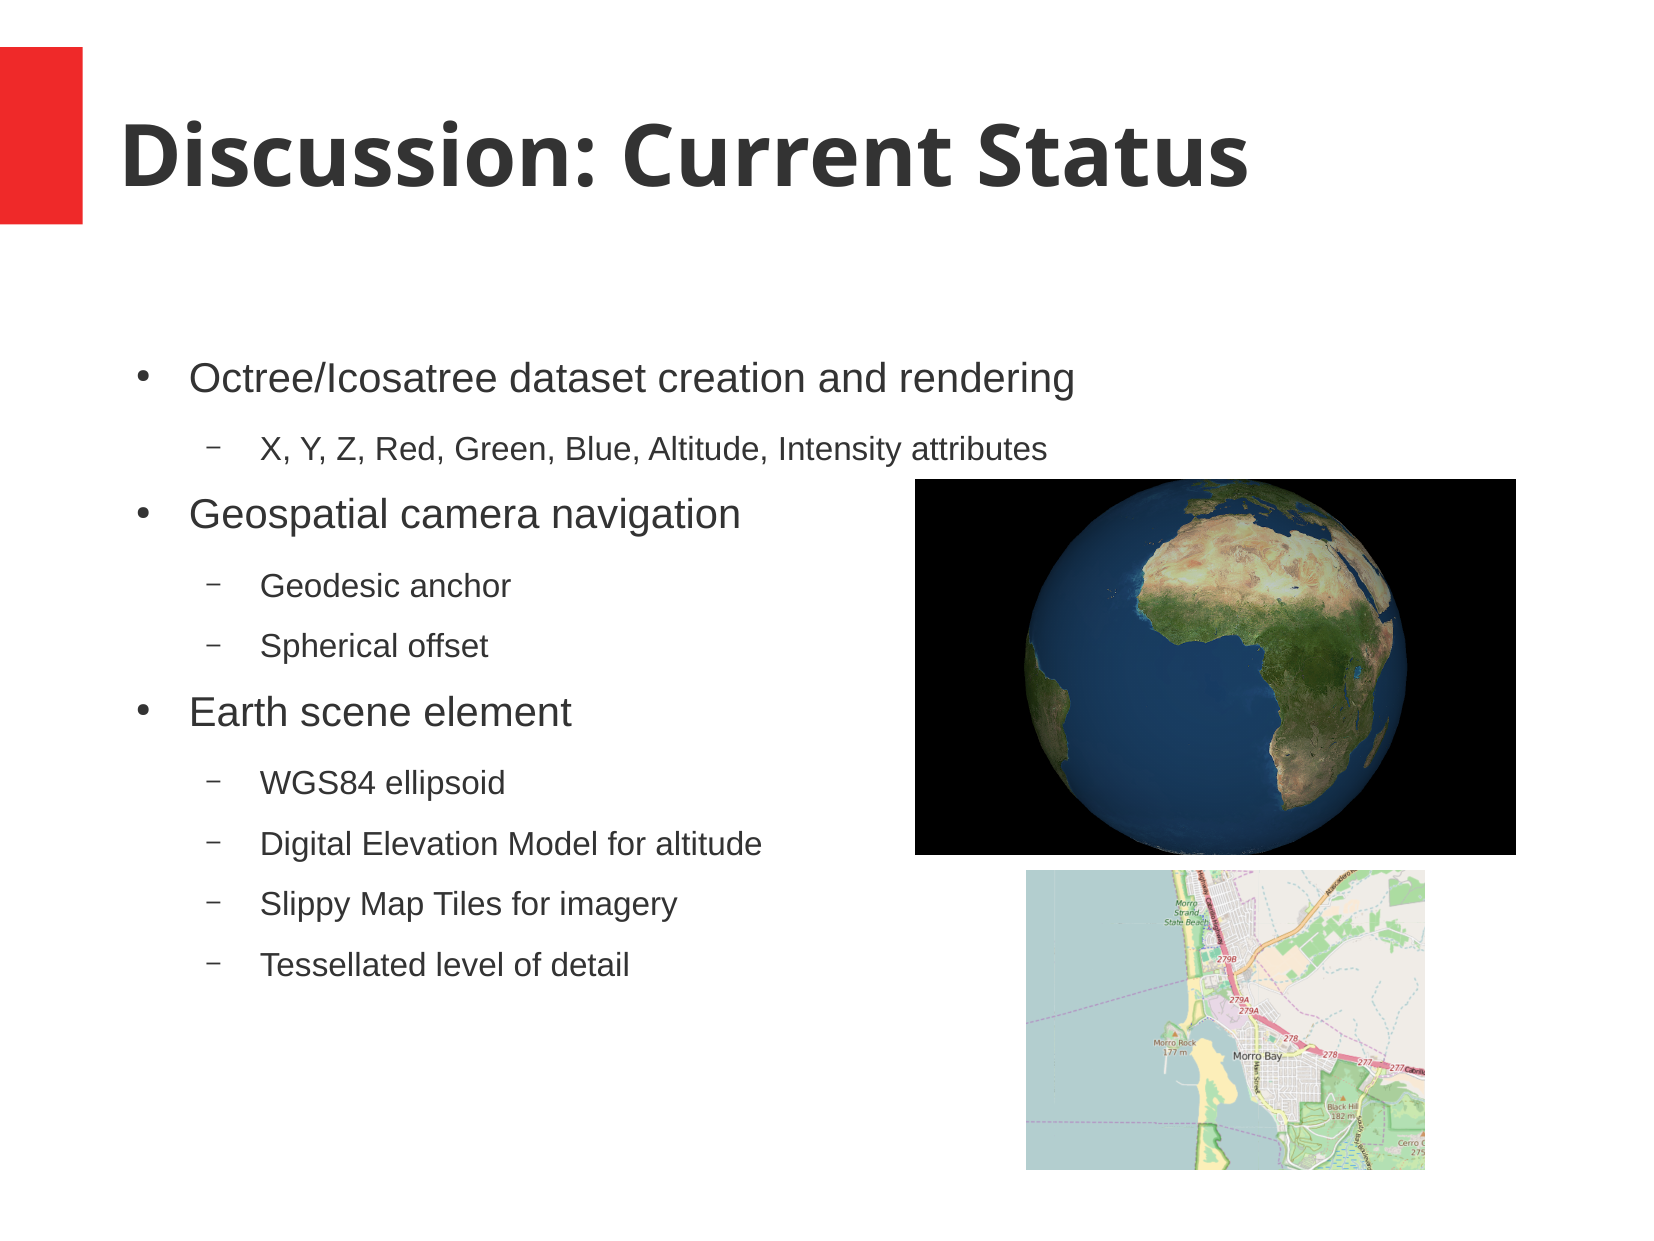

# Discussion: Current Status
Octree/Icosatree dataset creation and rendering
X, Y, Z, Red, Green, Blue, Altitude, Intensity attributes
Geospatial camera navigation
Geodesic anchor
Spherical offset
Earth scene element
WGS84 ellipsoid
Digital Elevation Model for altitude
Slippy Map Tiles for imagery
Tessellated level of detail